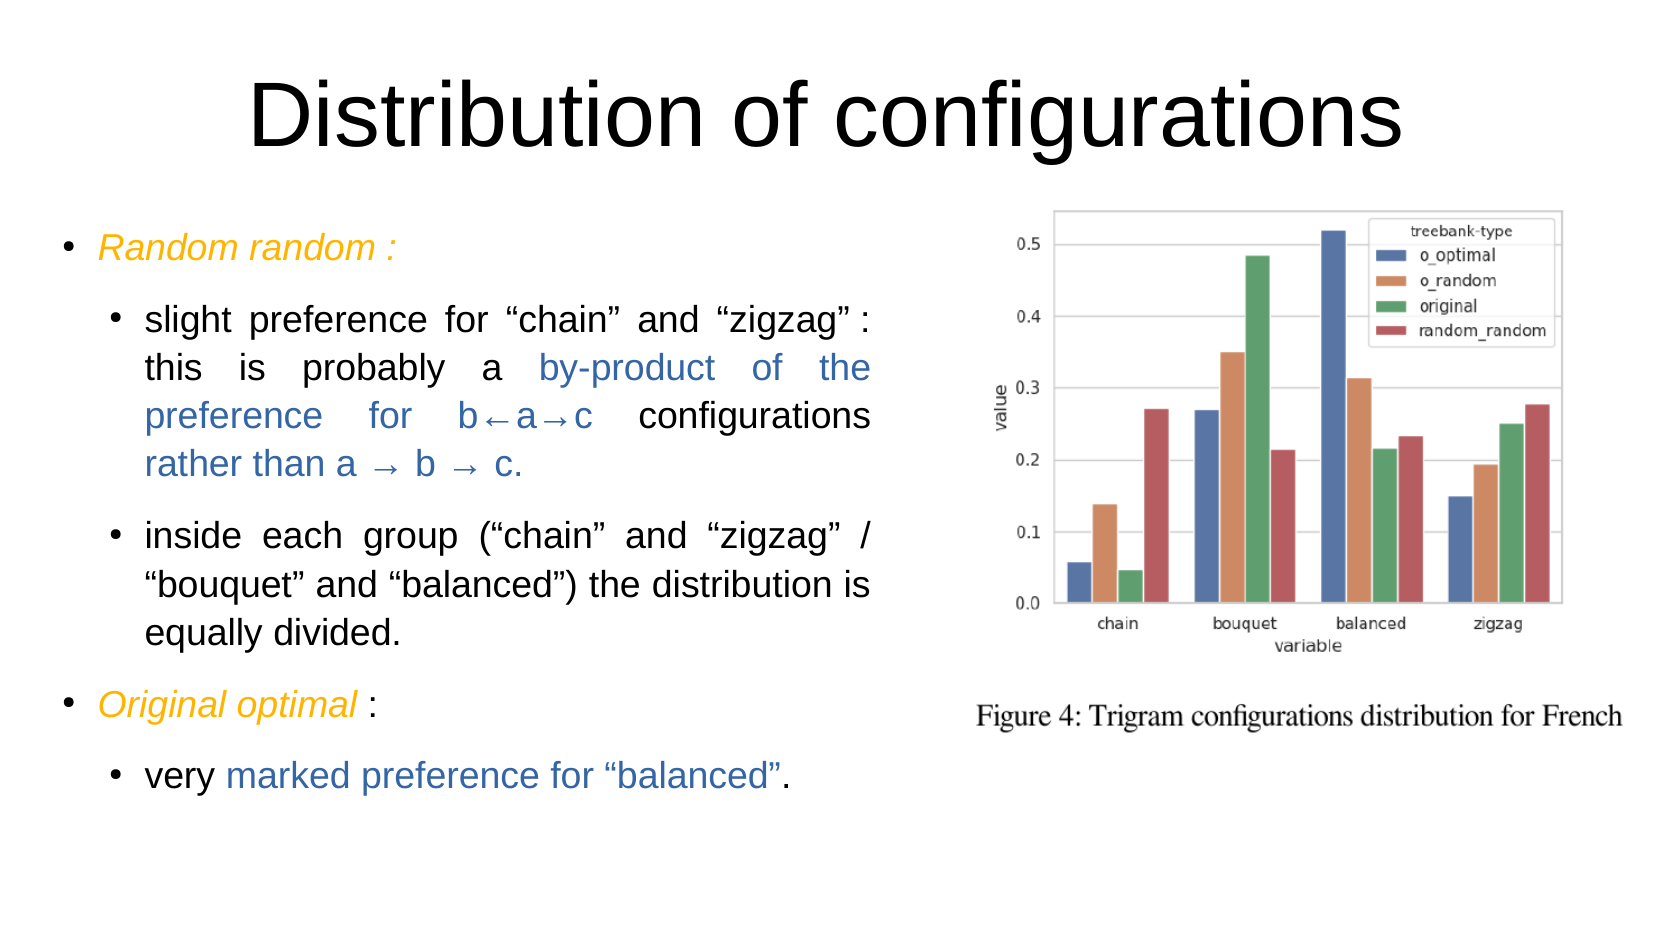

# Distribution of configurations
Random random :
slight preference for “chain” and “zigzag” : this is probably a by-product of the preference for b←a→c configurations rather than a → b → c.
inside each group (“chain” and “zigzag” / “bouquet” and “balanced”) the distribution is equally divided.
Original optimal :
very marked preference for “balanced”.